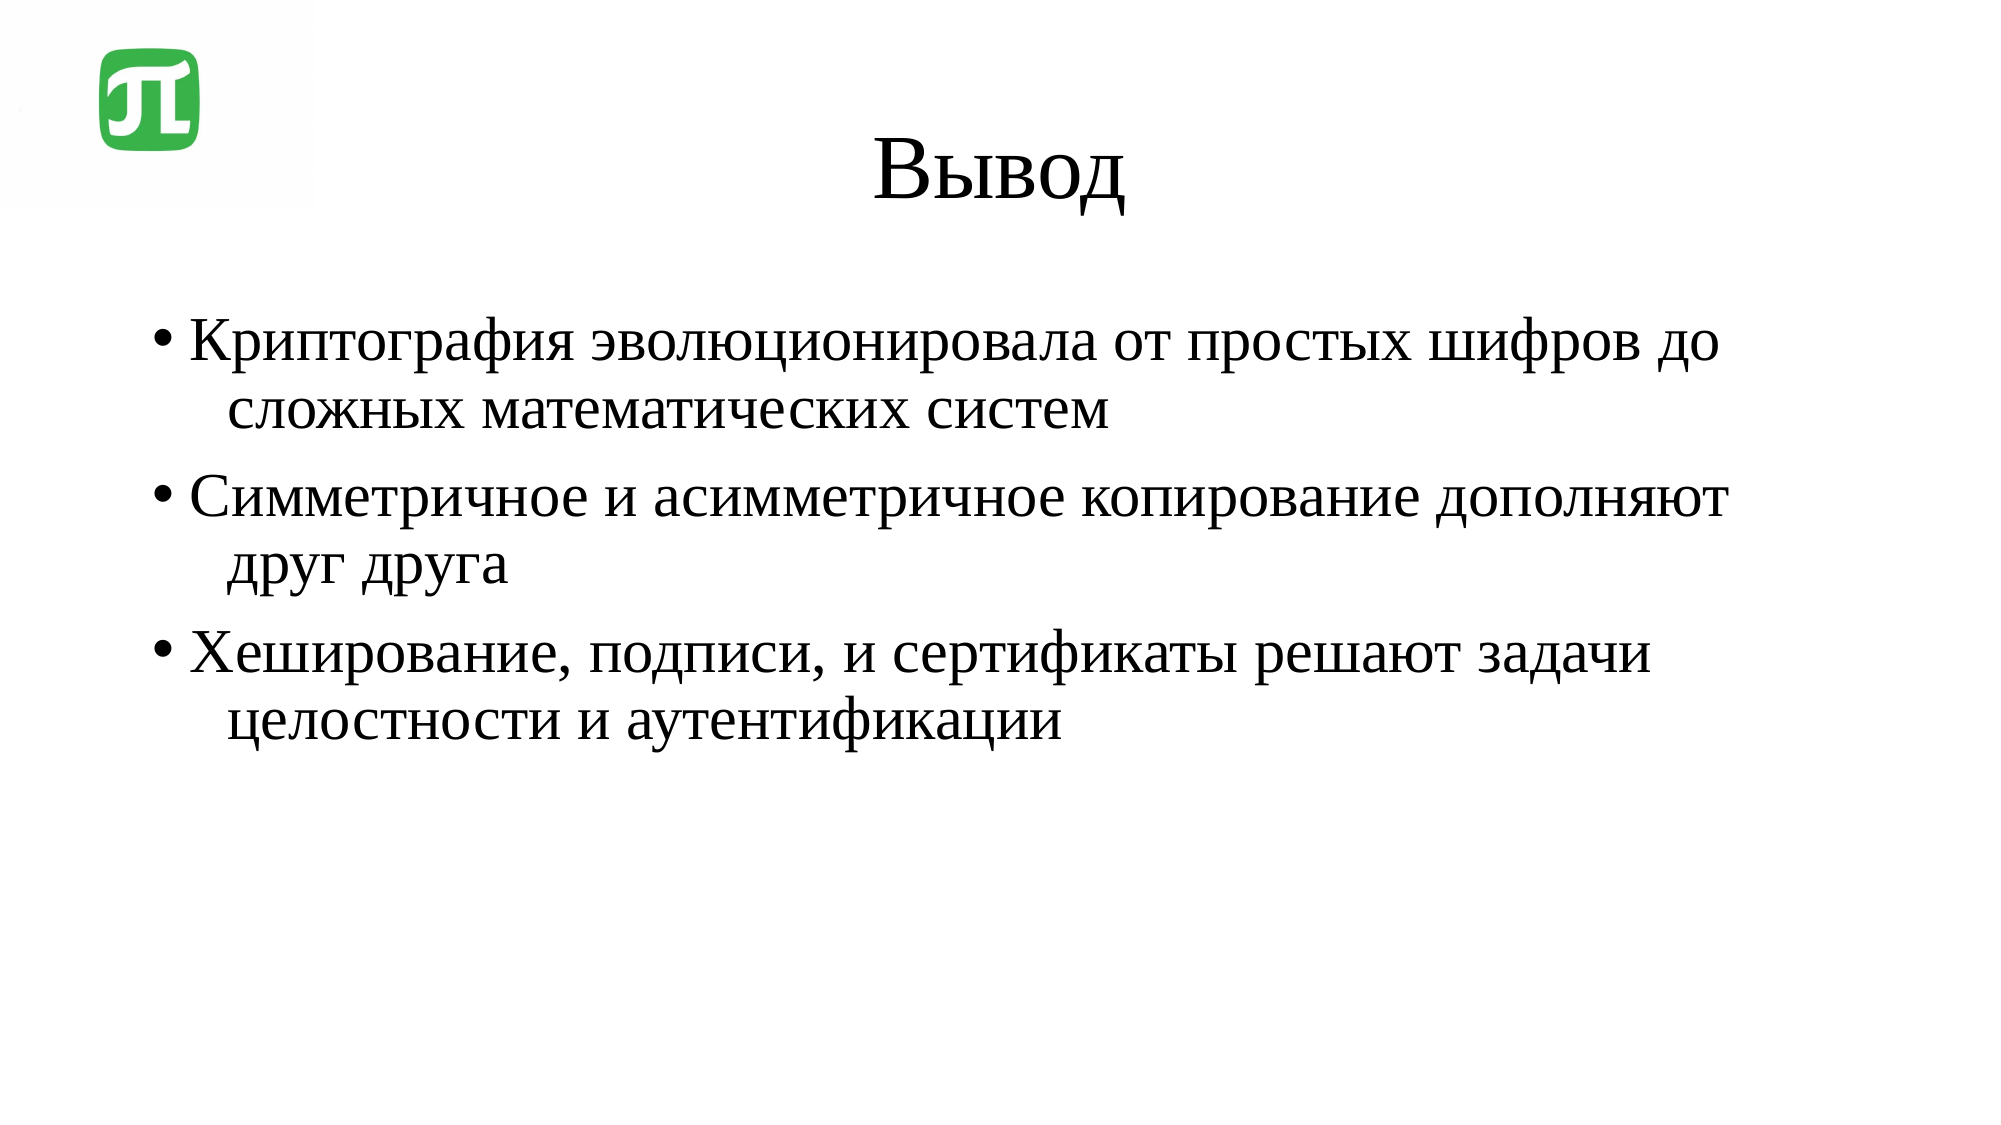

# Вывод
Криптография эволюционировала от простых шифров до сложных математических систем
Симметричное и асимметричное копирование дополняют друг друга
Хеширование, подписи, и сертификаты решают задачи целостности и аутентификации